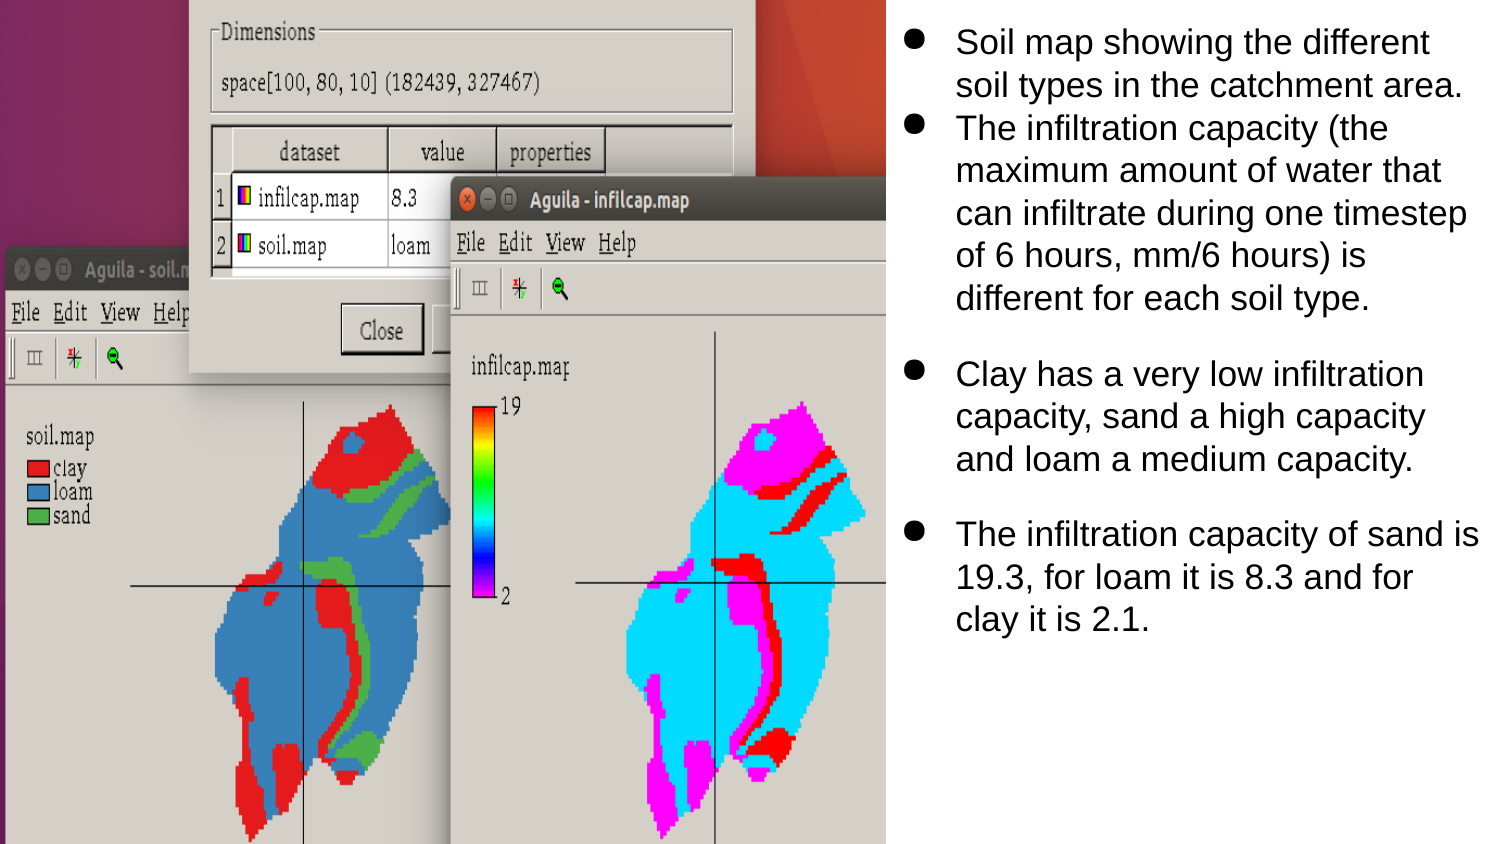

Soil map showing the different soil types in the catchment area.
The infiltration capacity (the maximum amount of water that can infiltrate during one timestep of 6 hours, mm/6 hours) is different for each soil type.
Clay has a very low infiltration capacity, sand a high capacity and loam a medium capacity.
The infiltration capacity of sand is 19.3, for loam it is 8.3 and for clay it is 2.1.
#